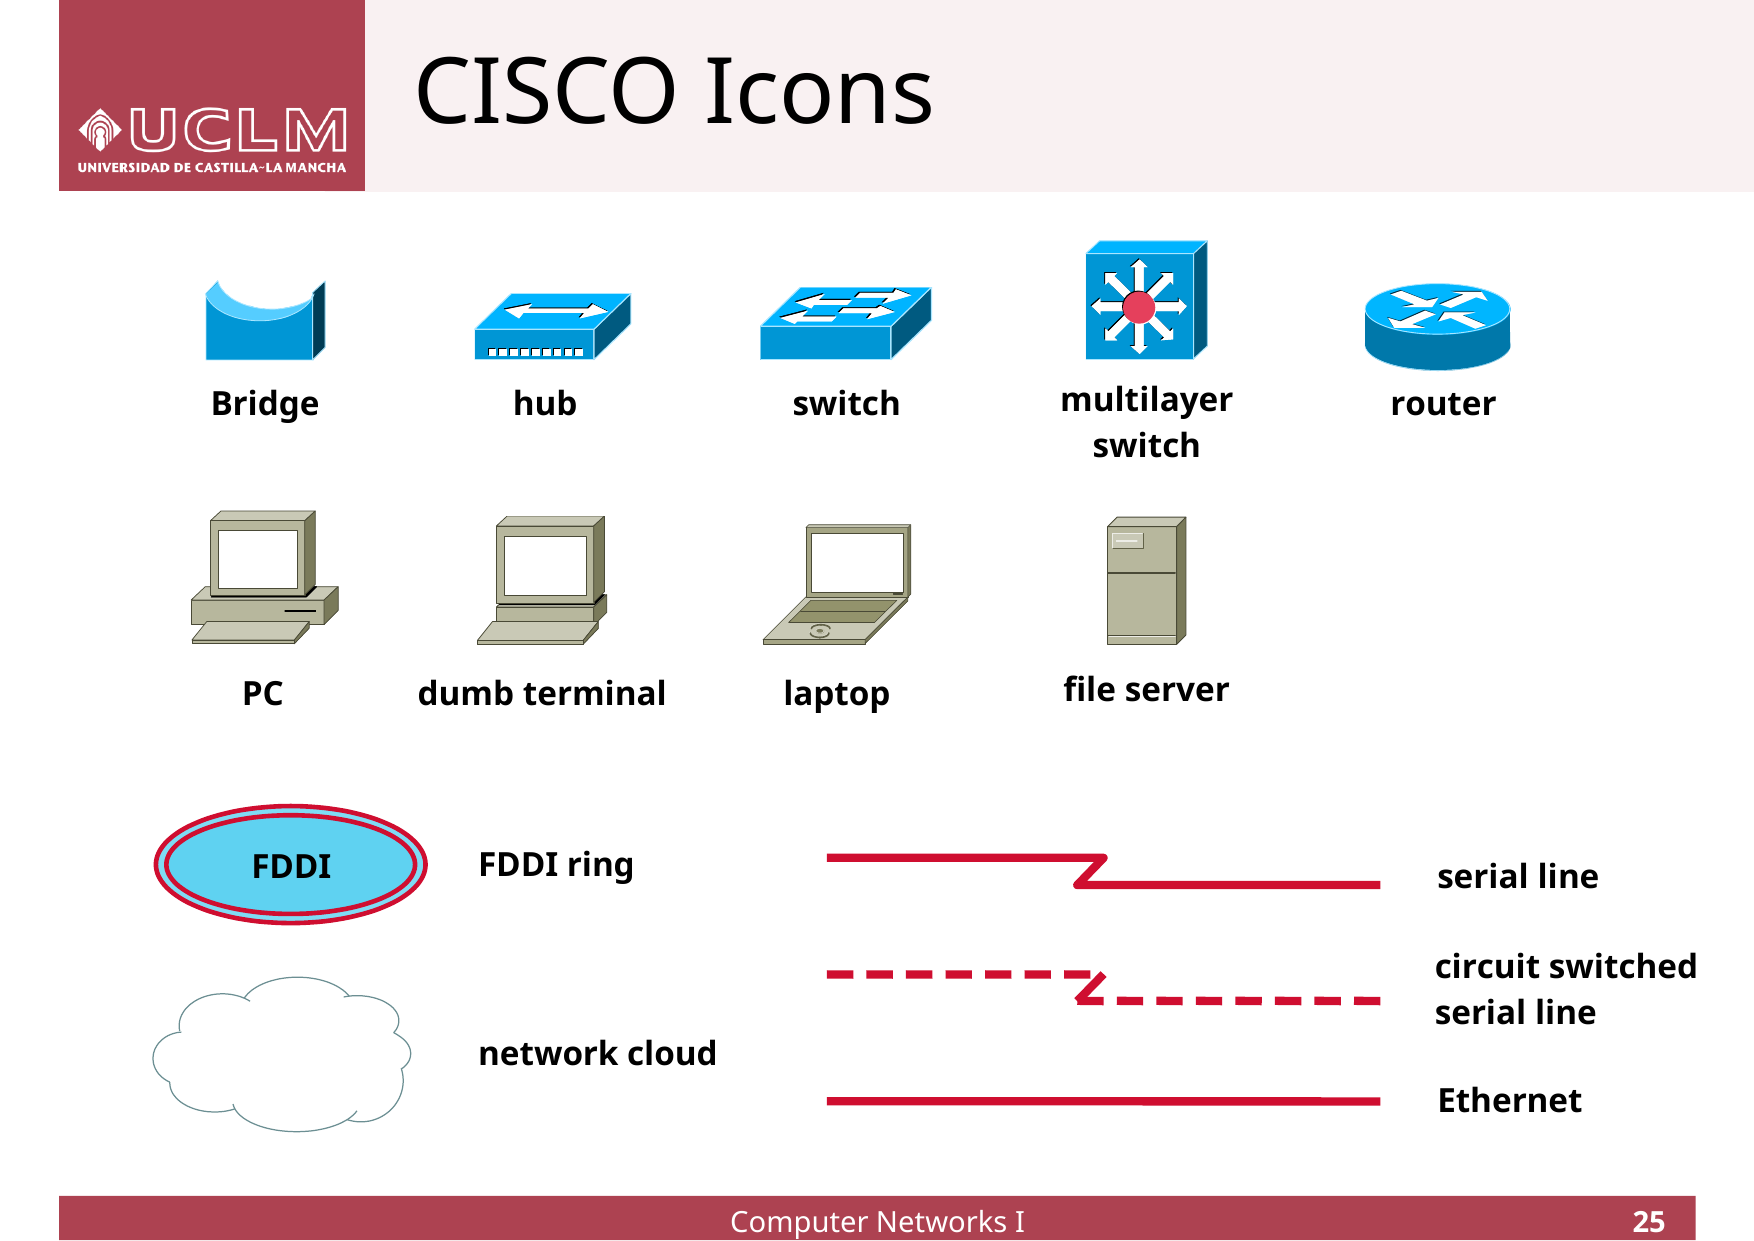

# CISCO Icons
Bridge
hub
switch
multilayer
switch
router
PC
dumb terminal
laptop
file server
FDDI
FDDI ring
serial line
circuit switched
serial line
network cloud
Ethernet
Computer Networks I
25